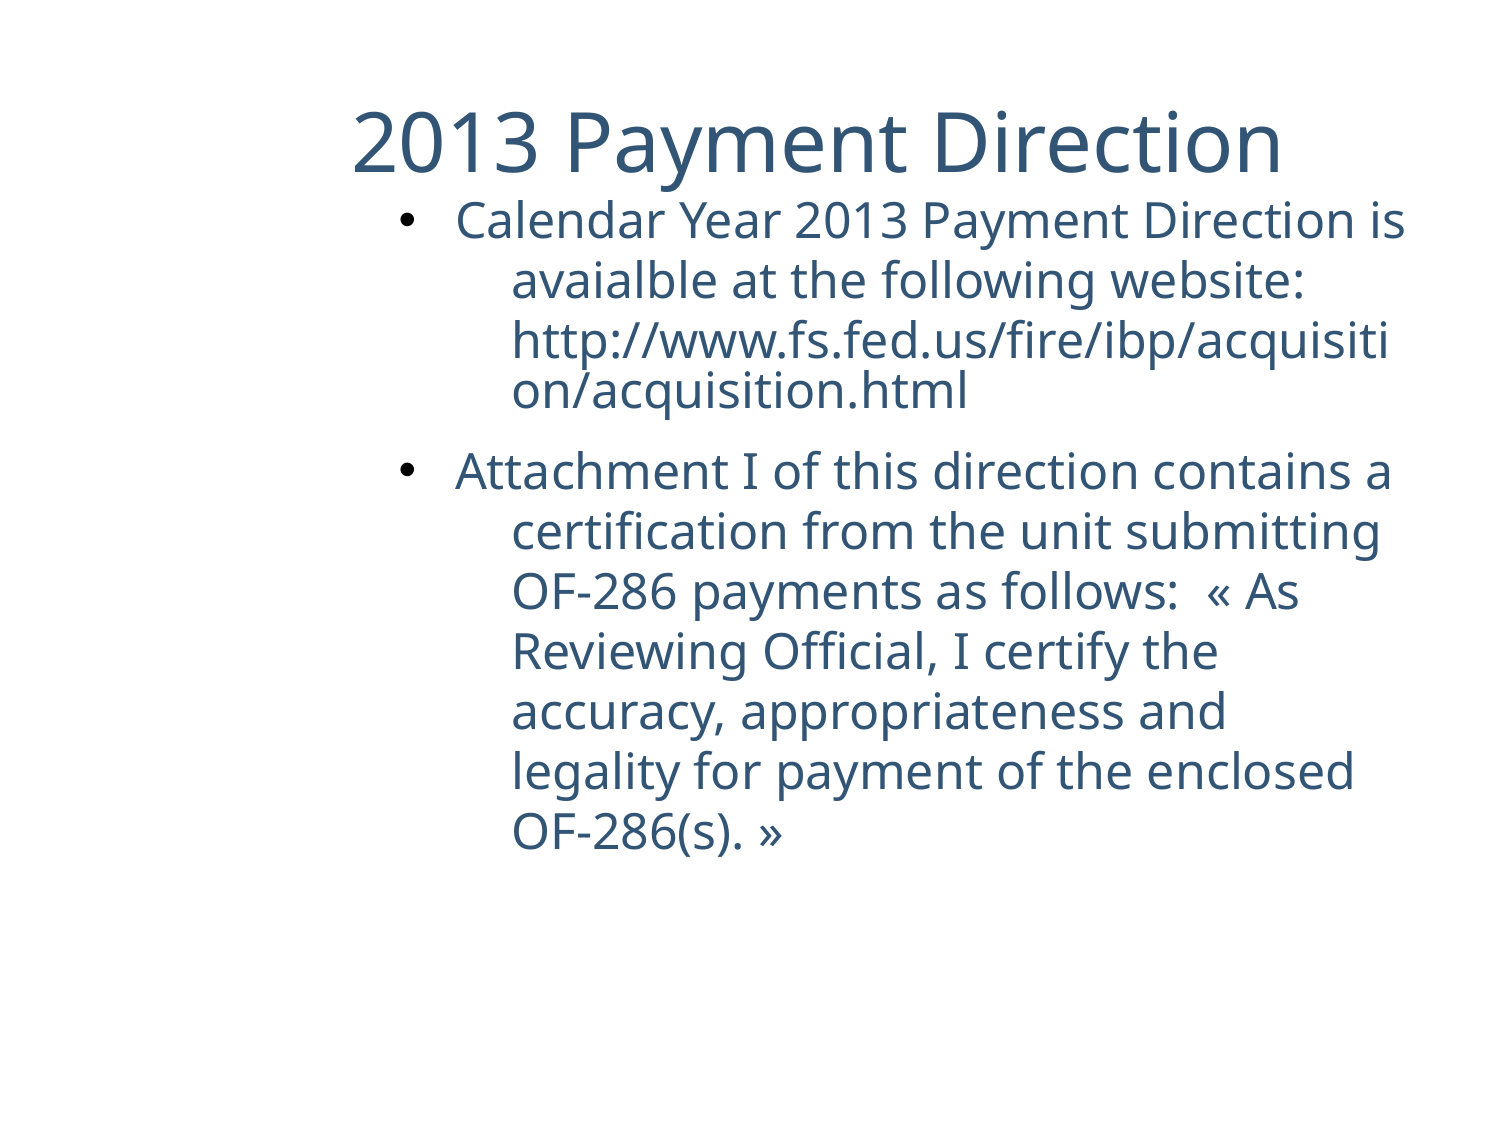

# 2013 Payment Direction
Calendar Year 2013 Payment Direction is avaialble at the following website: http://www.fs.fed.us/fire/ibp/acquisition/acquisition.html
Attachment I of this direction contains a certification from the unit submitting OF-286 payments as follows: « As Reviewing Official, I certify the accuracy, appropriateness and legality for payment of the enclosed OF-286(s). »